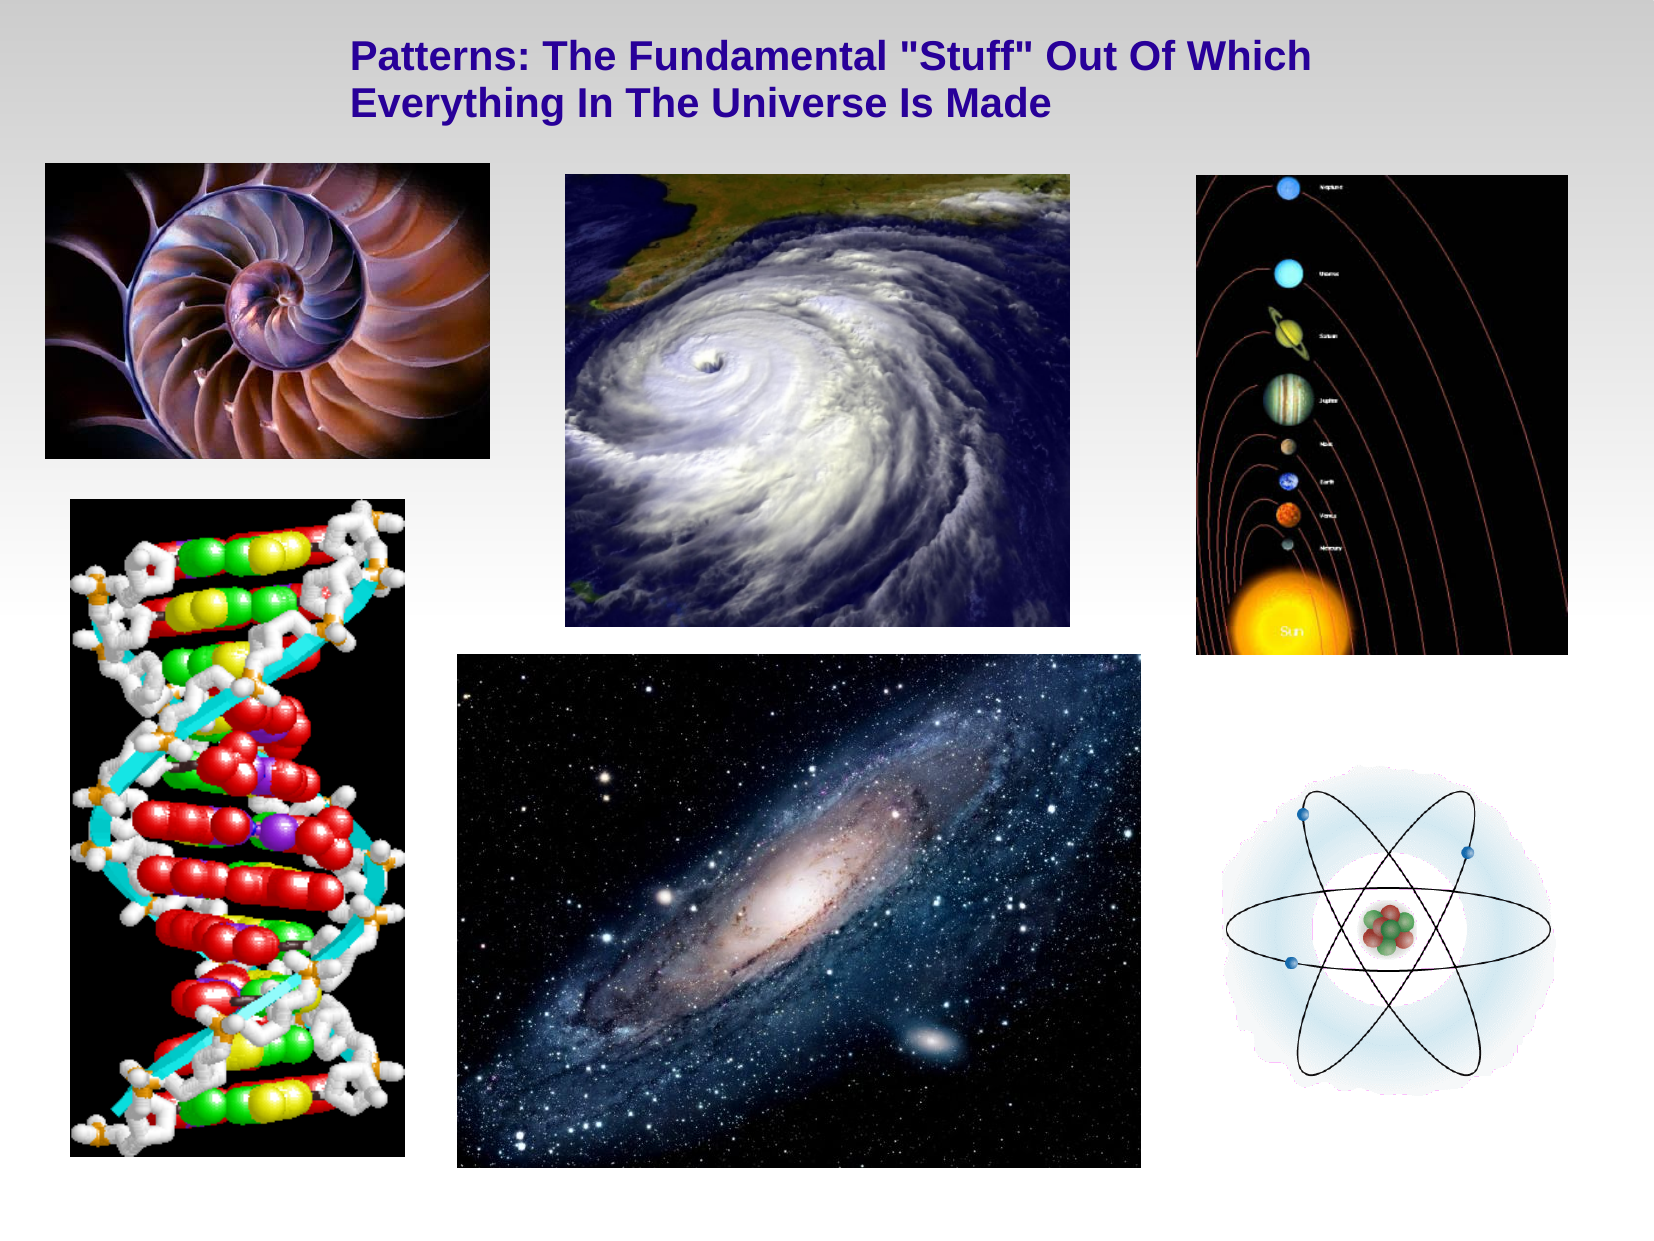

Patterns: The Fundamental "Stuff" Out Of Which
Everything In The Universe Is Made